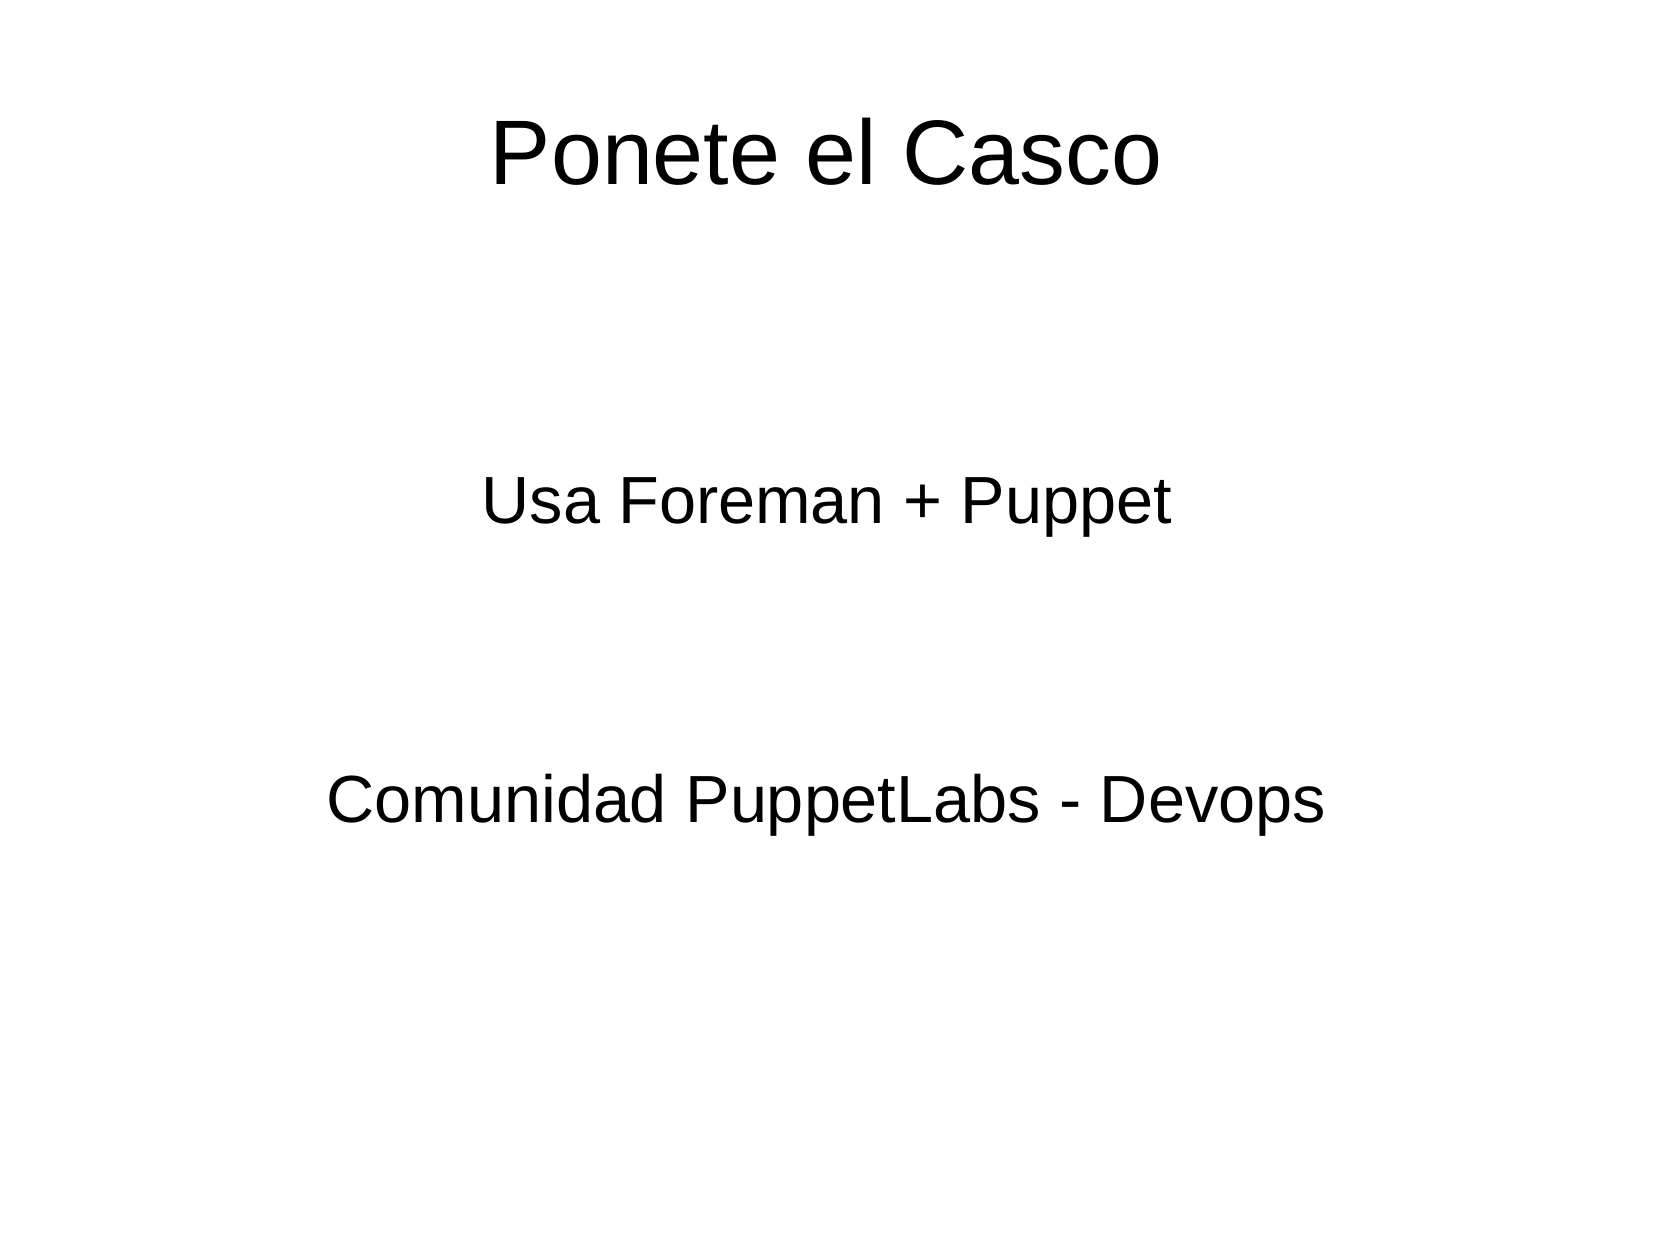

# Ponete el Casco
Usa Foreman + Puppet
Comunidad PuppetLabs - Devops